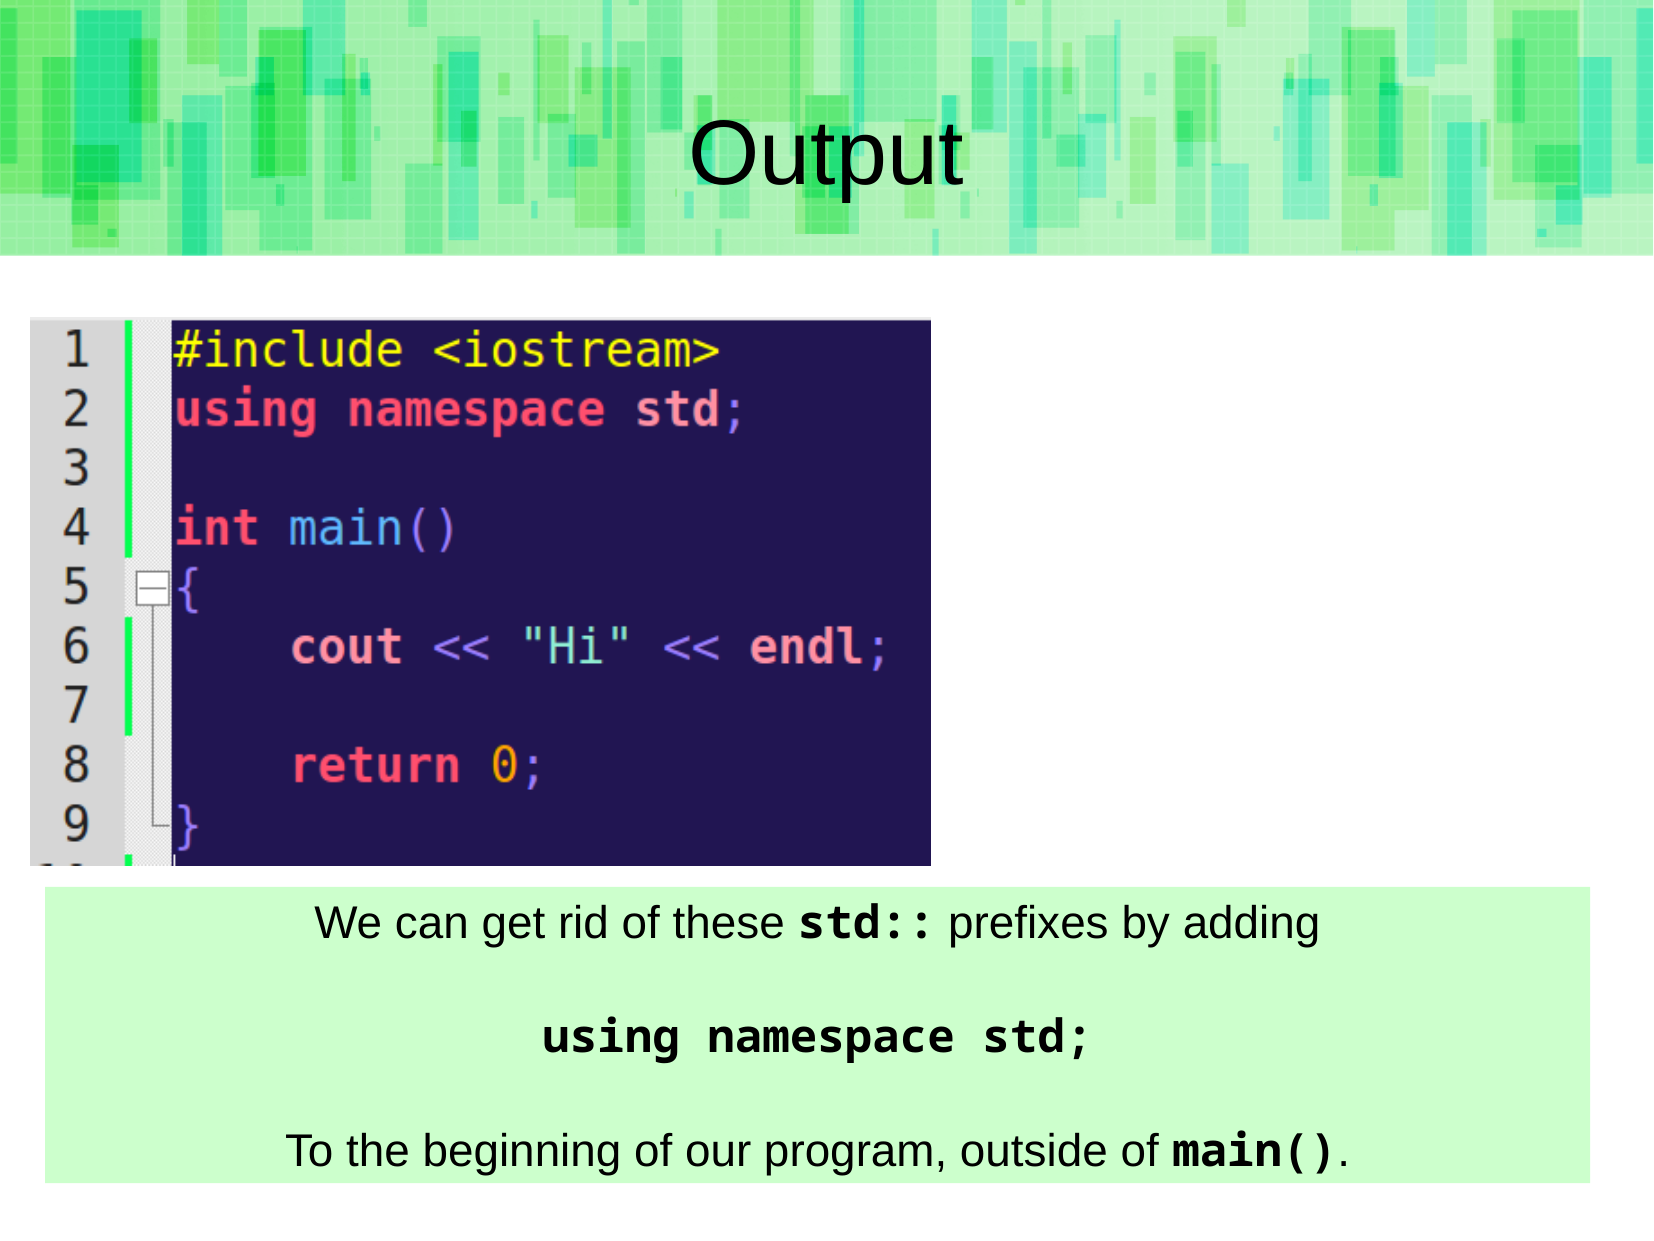

# Output
We can get rid of these std:: prefixes by adding
using namespace std;
To the beginning of our program, outside of main().